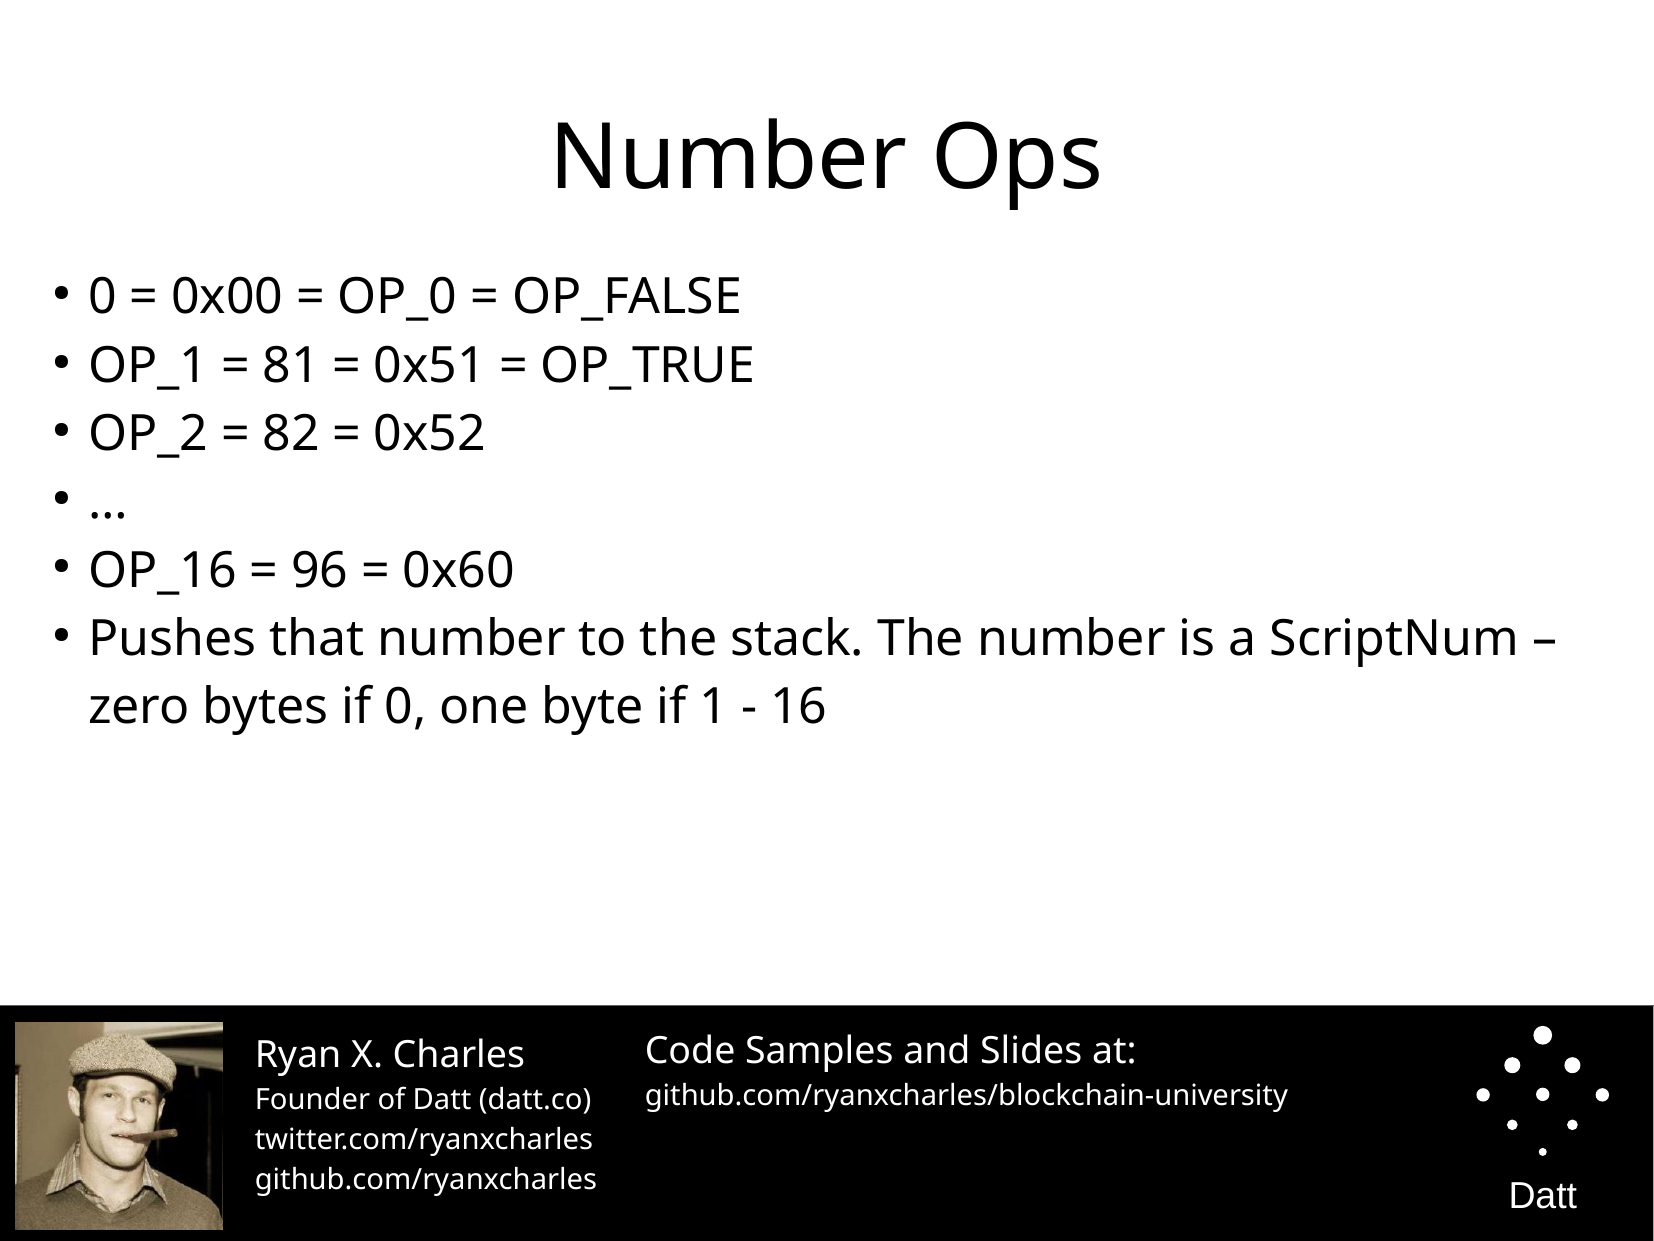

# Number Ops
0 = 0x00 = OP_0 = OP_FALSE
OP_1 = 81 = 0x51 = OP_TRUE
OP_2 = 82 = 0x52
…
OP_16 = 96 = 0x60
Pushes that number to the stack. The number is a ScriptNum – zero bytes if 0, one byte if 1 - 16
Code Samples and Slides at:
github.com/ryanxcharles/blockchain-university
Ryan X. Charles
Founder of Datt (datt.co)
twitter.com/ryanxcharles
github.com/ryanxcharles
Datt